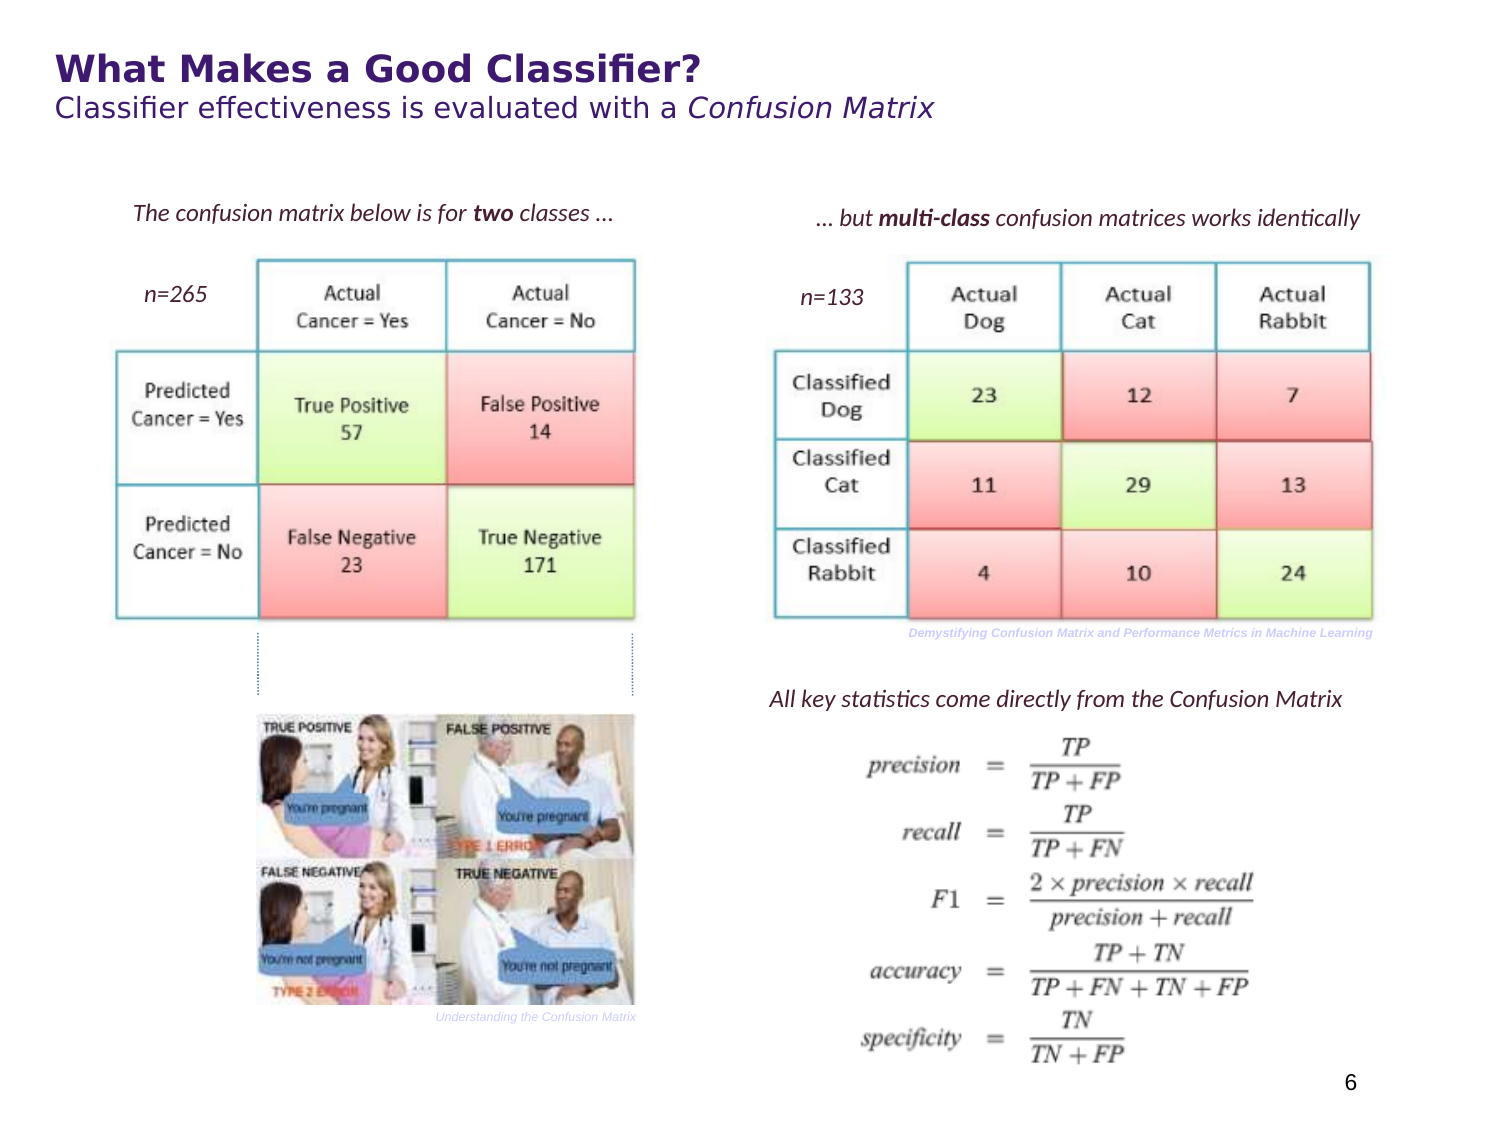

# What Makes a Good Classifier? Classifier effectiveness is evaluated with a Confusion Matrix
… but multi-class confusion matrices works identically
The confusion matrix below is for two classes ...
n=265
n=133
Demystifying Confusion Matrix and Performance Metrics in Machine Learning
All key statistics come directly from the Confusion Matrix
Understanding the Confusion Matrix